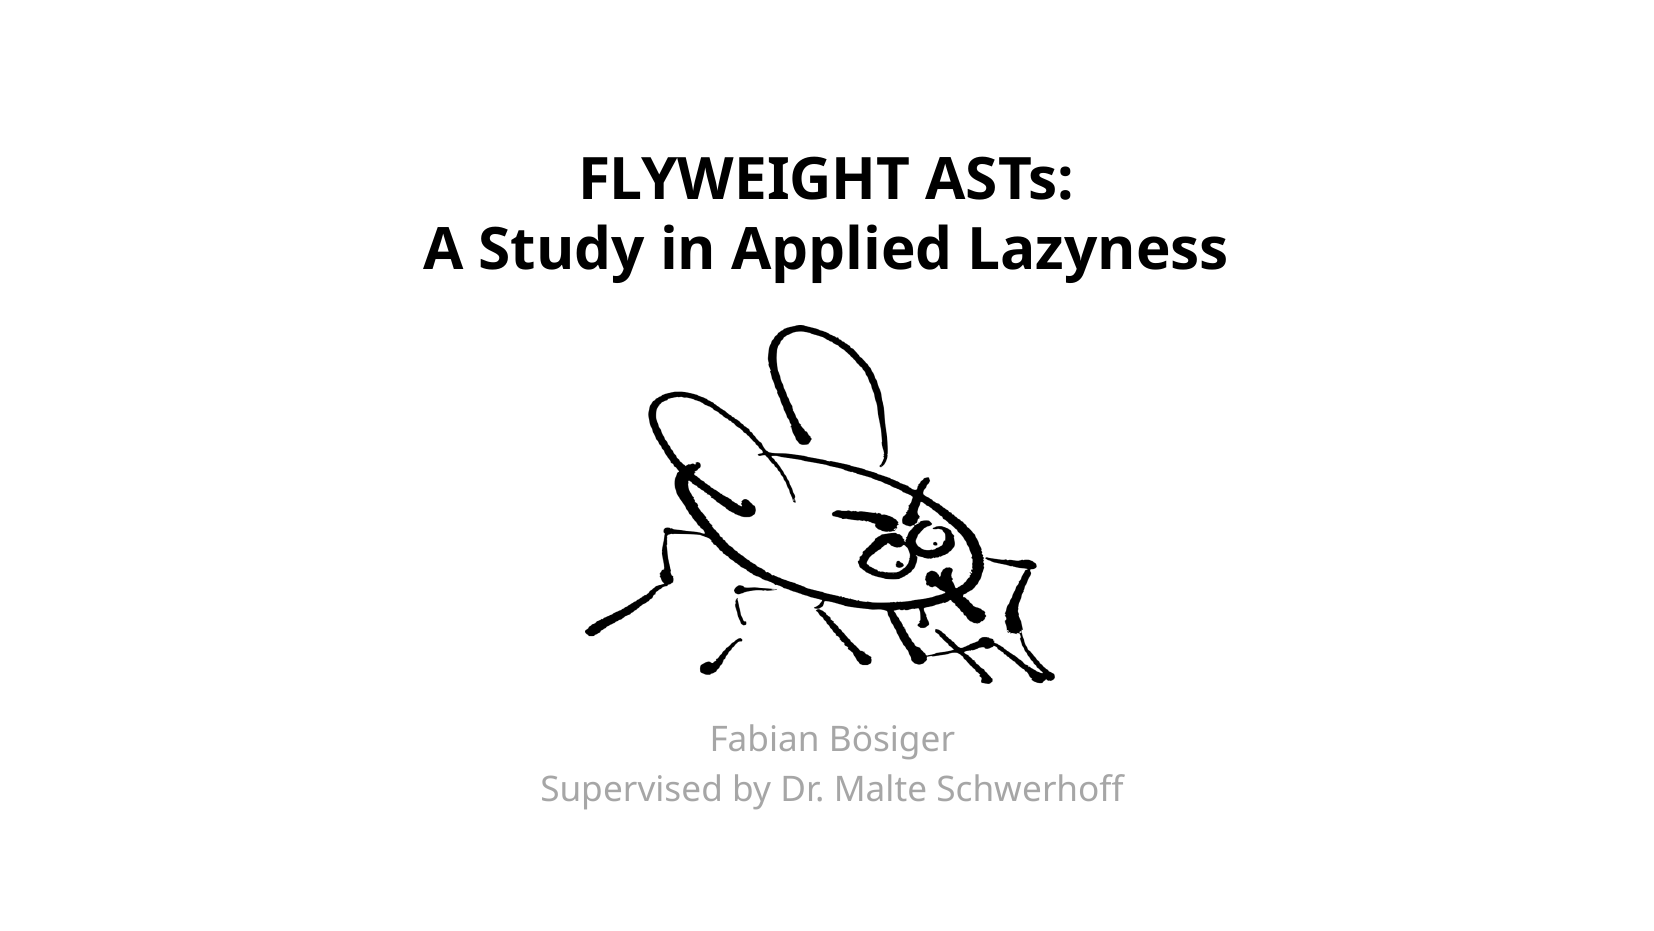

# FLYWEIGHT ASTs: A Study in Applied Lazyness
Fabian Bösiger
Supervised by Dr. Malte Schwerhoff